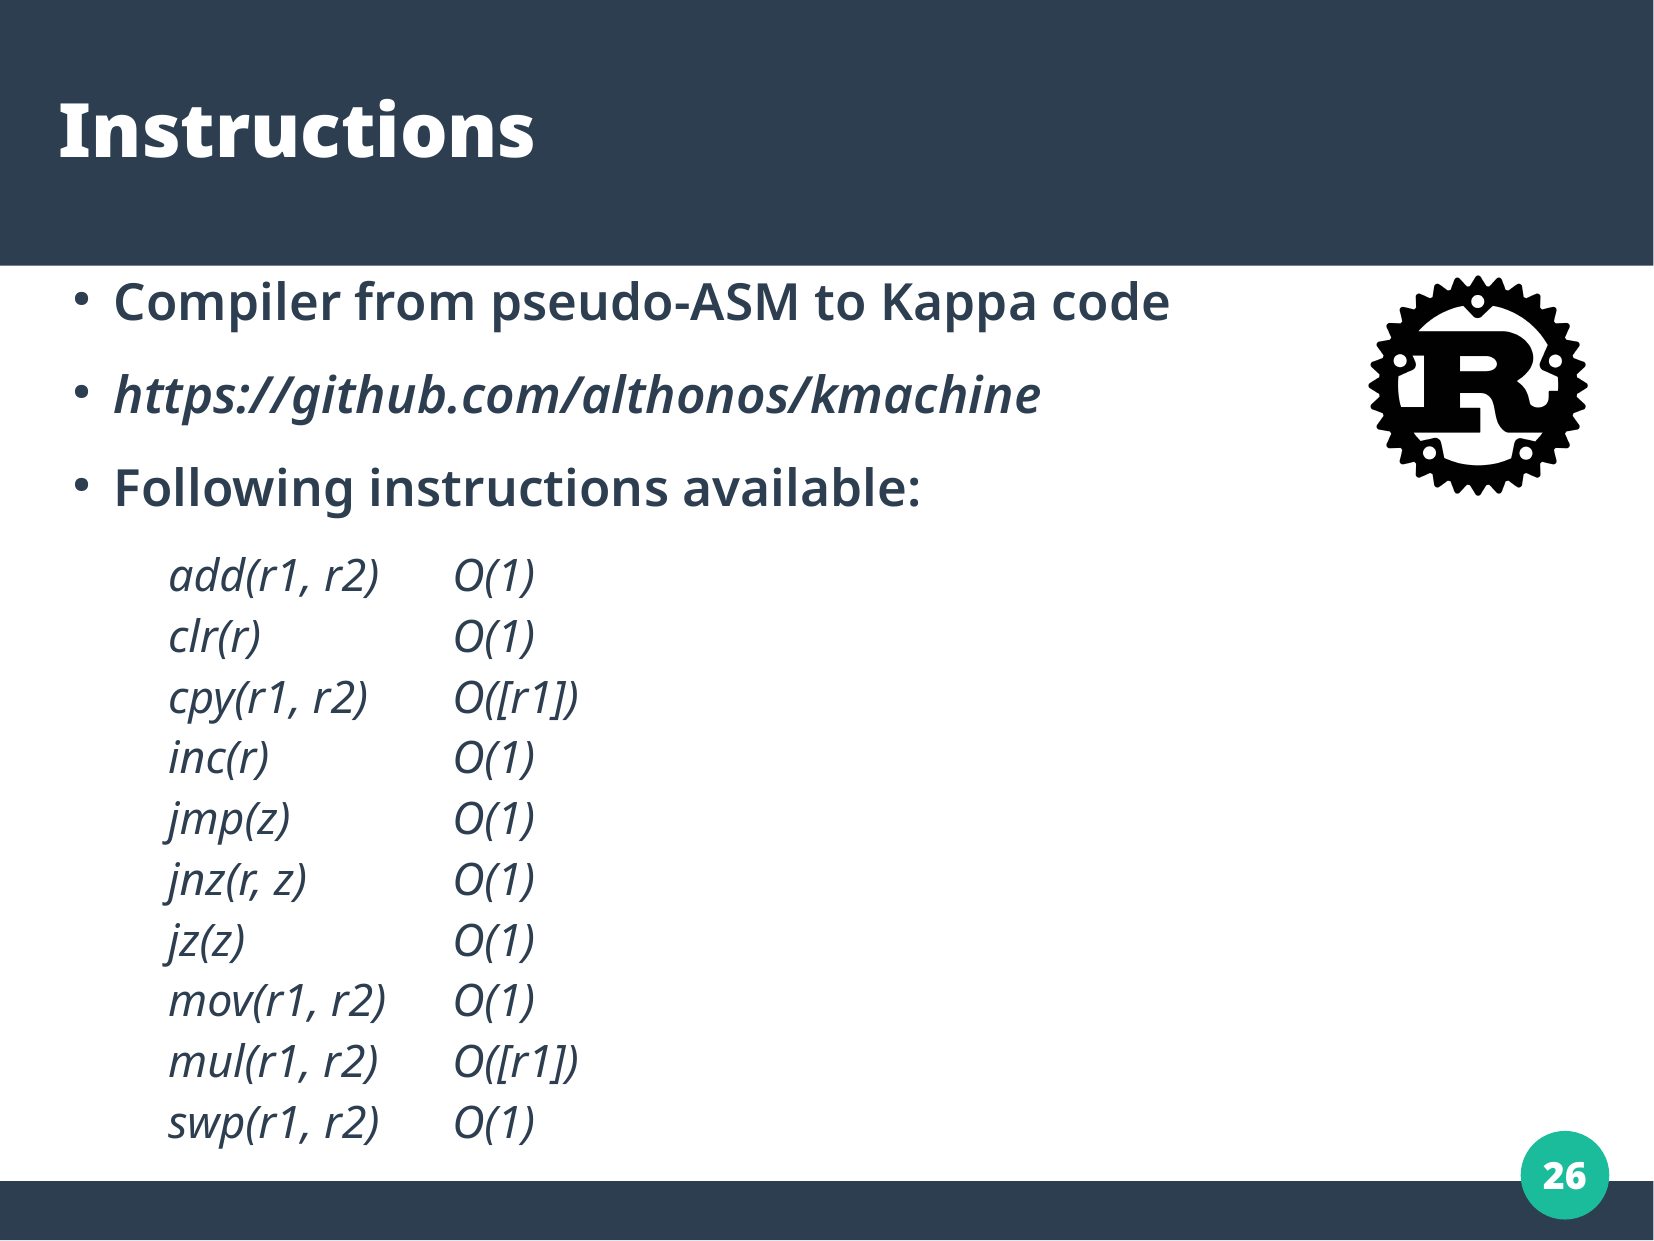

# Instructions
Compiler from pseudo-ASM to Kappa code
https://github.com/althonos/kmachine
Following instructions available:
add(r1, r2)									O(1)
clr(r)										 	 	O(1)
cpy(r1, r2)									O([r1])
inc(r)		 										O(1)
jmp(z)										 		O(1)
jnz(r, z)											 	 	O(1)
jz(z)											 	 	O(1)
mov(r1, r2)									O(1)
mul(r1, r2)									O([r1])
swp(r1, r2)									O(1)
26